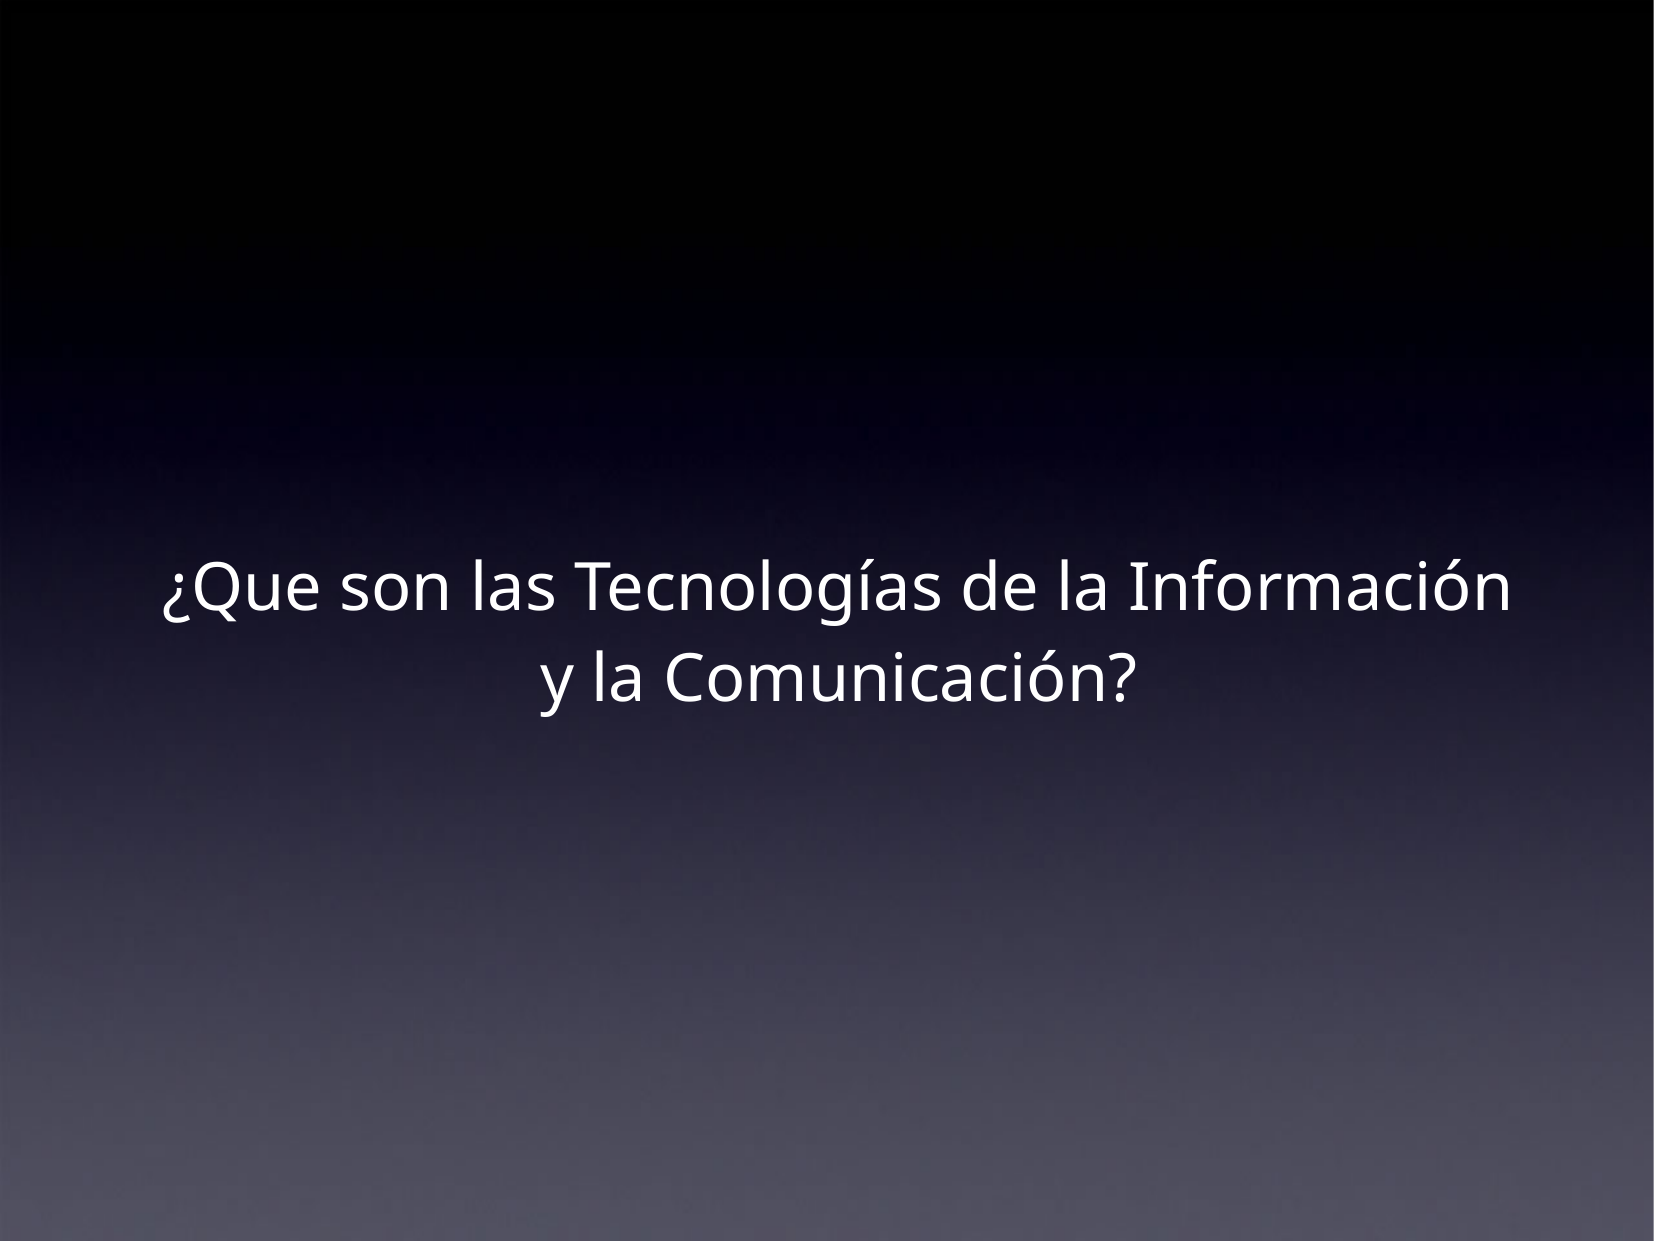

¿Que son las Tecnologías de la Información y la Comunicación?